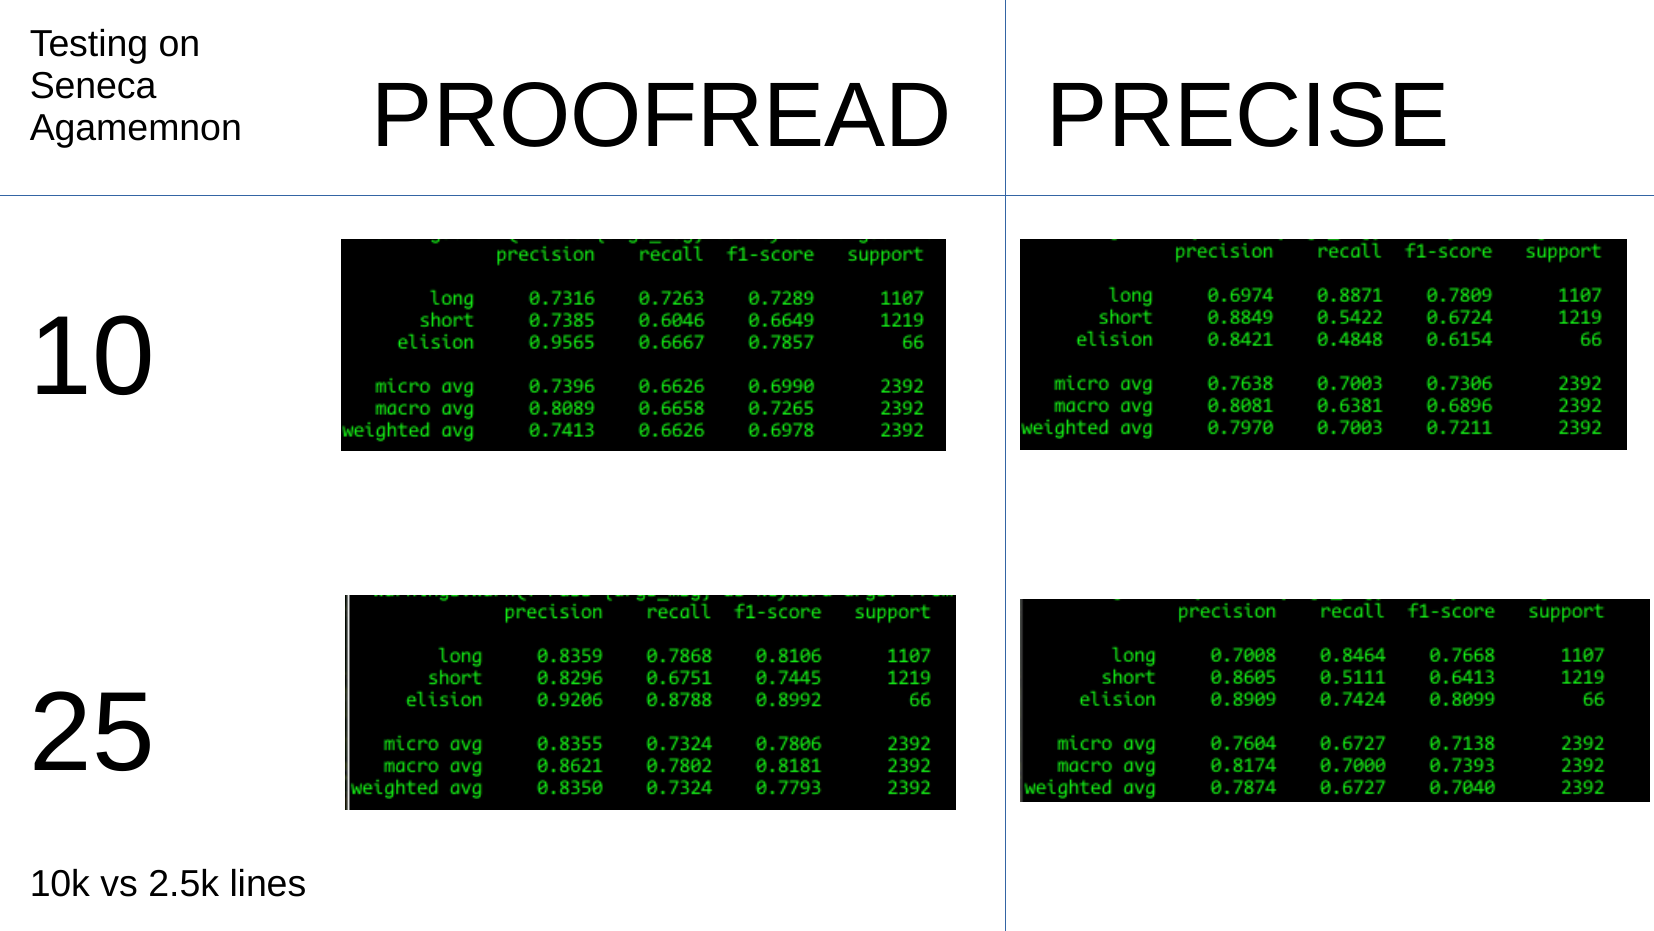

Testing on Seneca Agamemnon
# PROOFREAD		PRECISE
10
25
10k vs 2.5k lines